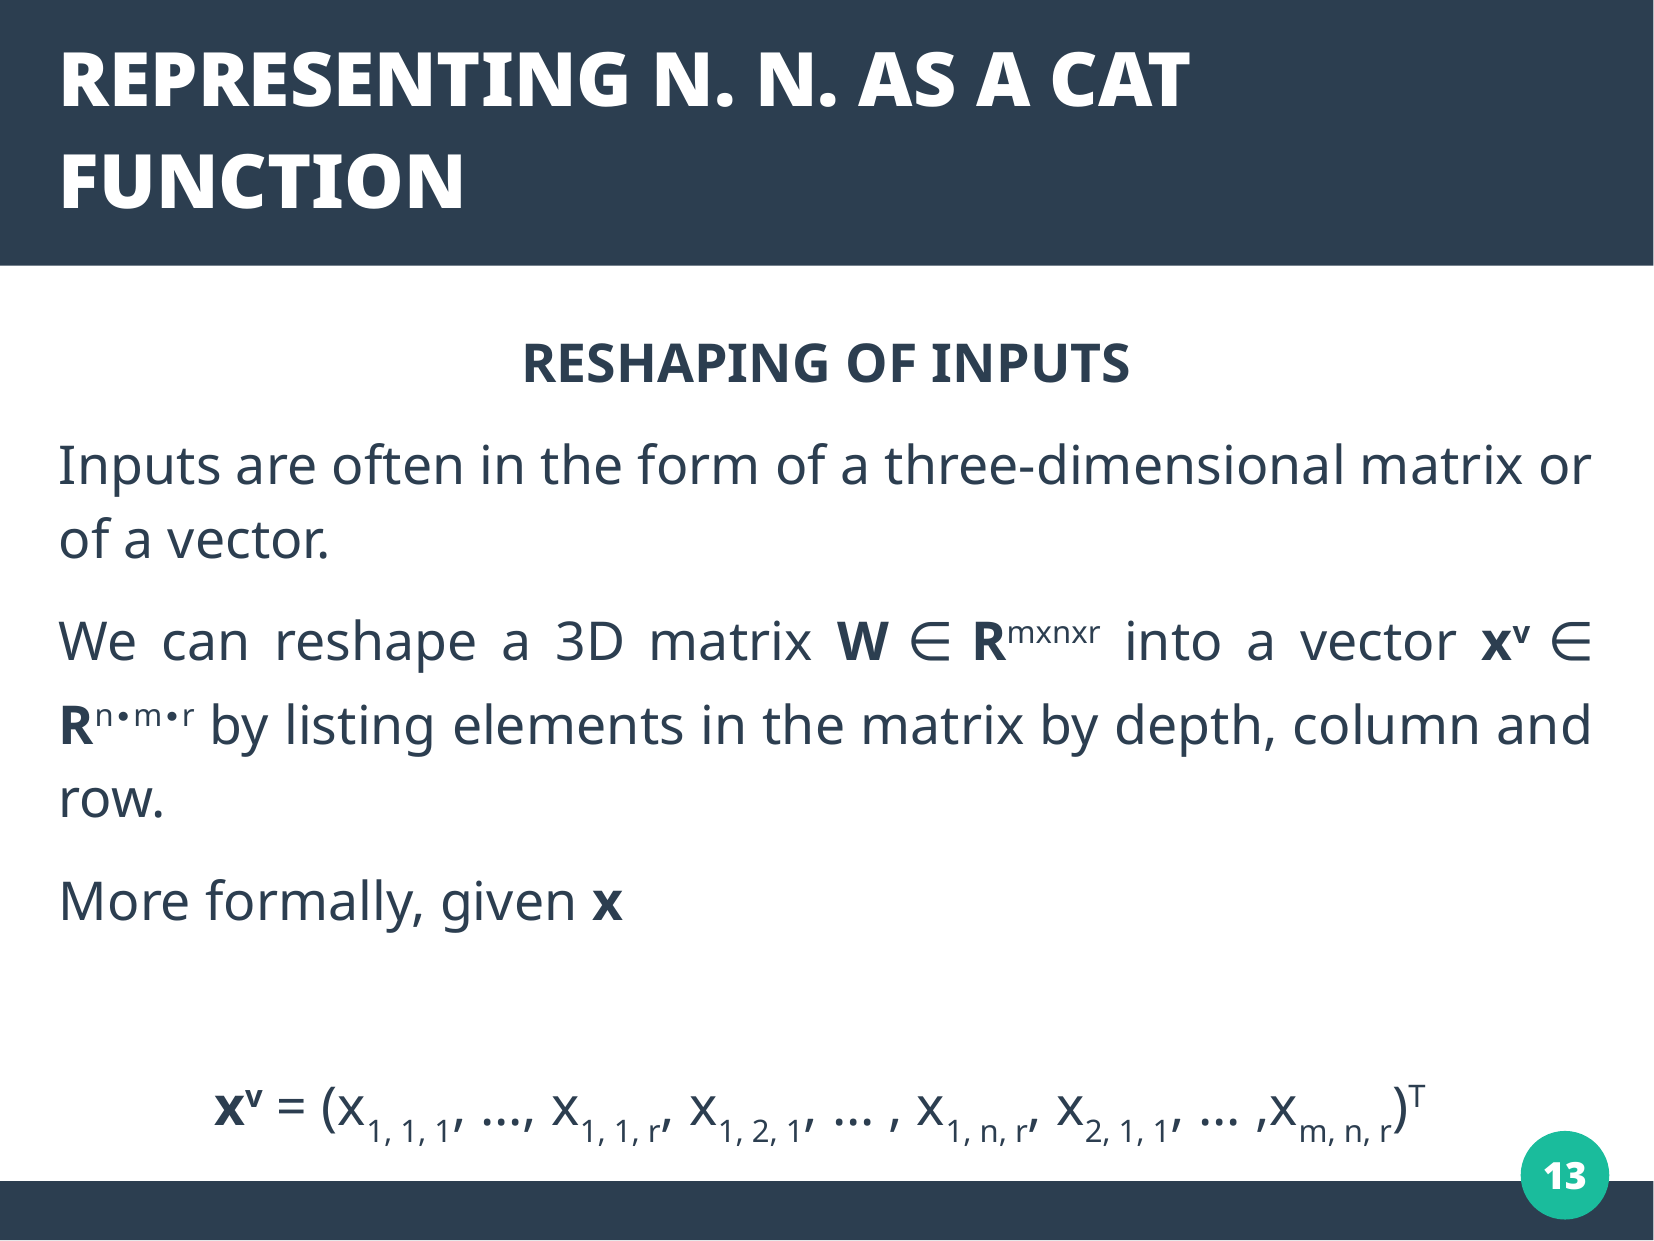

# REPRESENTING N. N. AS A CAT FUNCTION
RESHAPING OF INPUTS
Inputs are often in the form of a three-dimensional matrix or of a vector.
We can reshape a 3D matrix W ∈ Rmxnxr into a vector xv ∈ Rn∙m∙r by listing elements in the matrix by depth, column and row.
More formally, given x
xv = (x1, 1, 1, …, x1, 1, r, x1, 2, 1, … , x1, n, r, x2, 1, 1, … ,xm, n, r)T
13